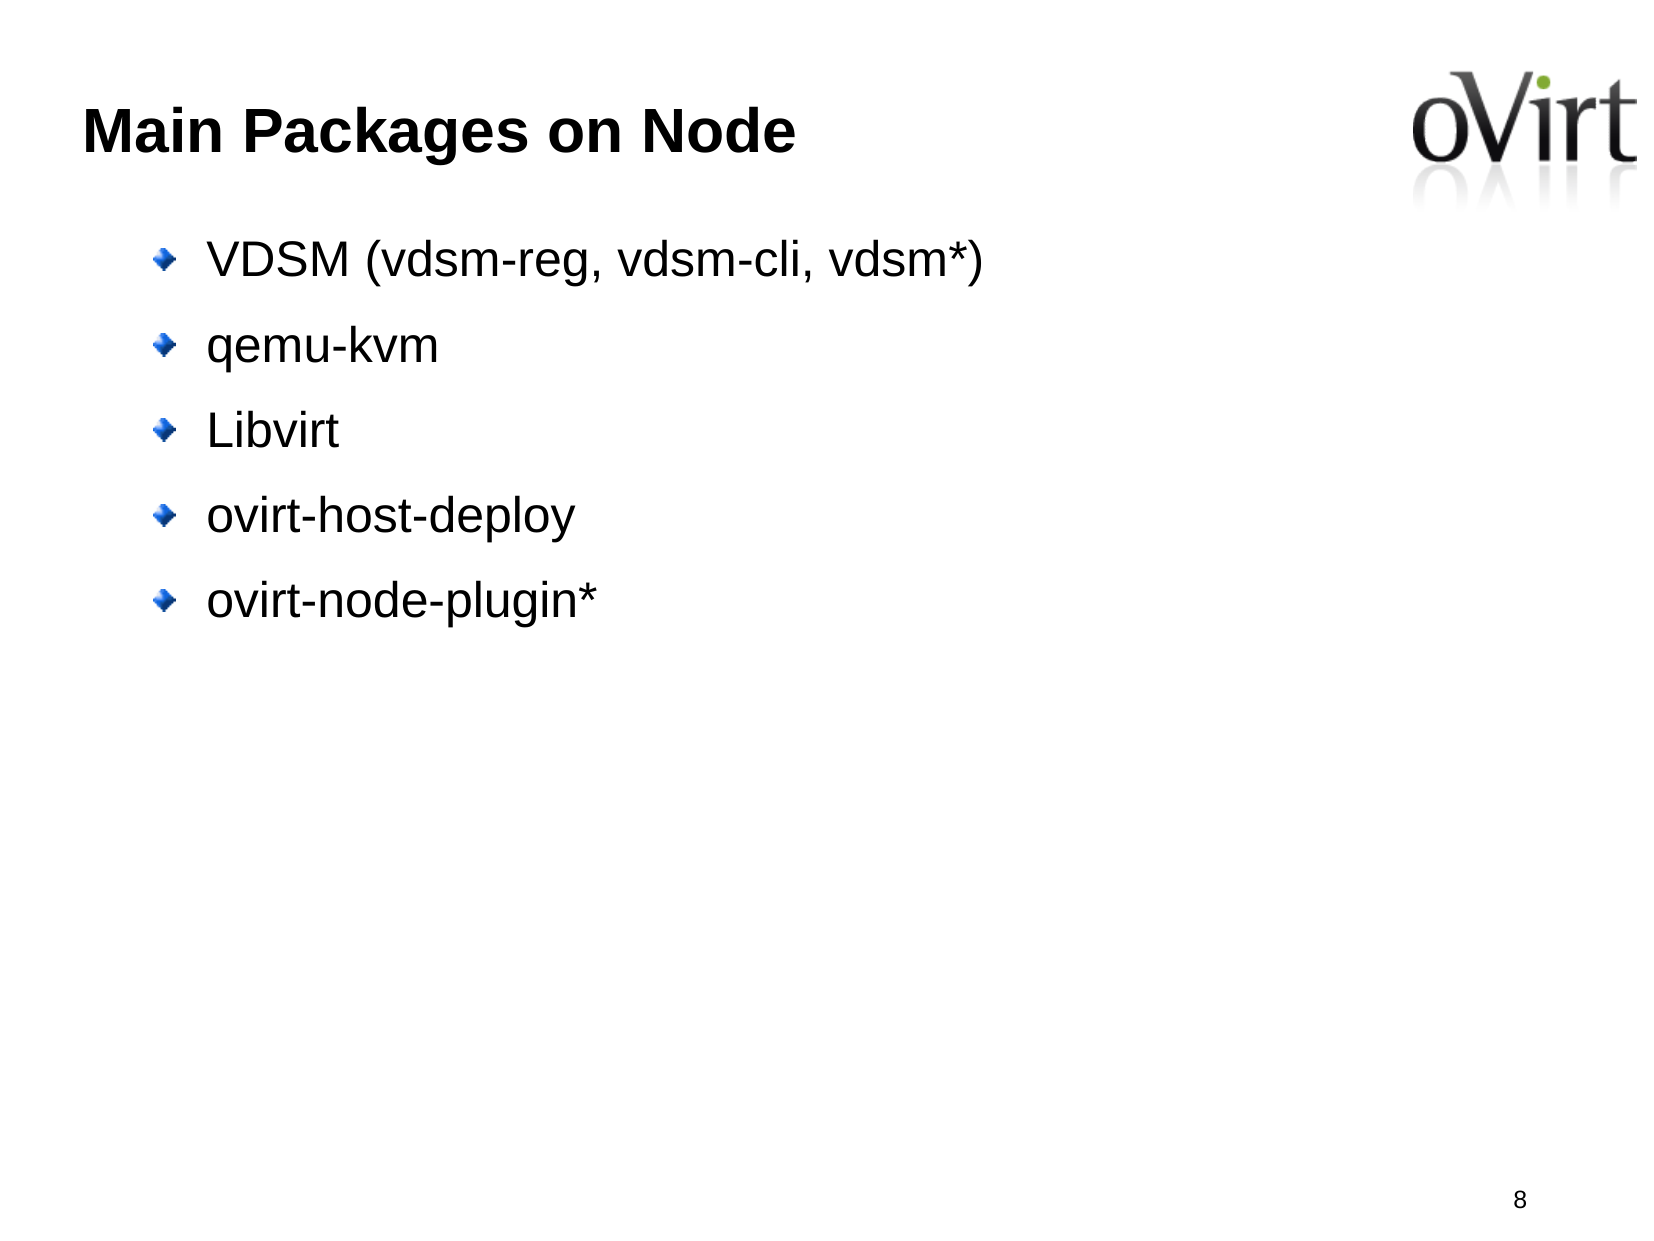

# Main Packages on Node
VDSM (vdsm-reg, vdsm-cli, vdsm*)
qemu-kvm
Libvirt
ovirt-host-deploy
ovirt-node-plugin*